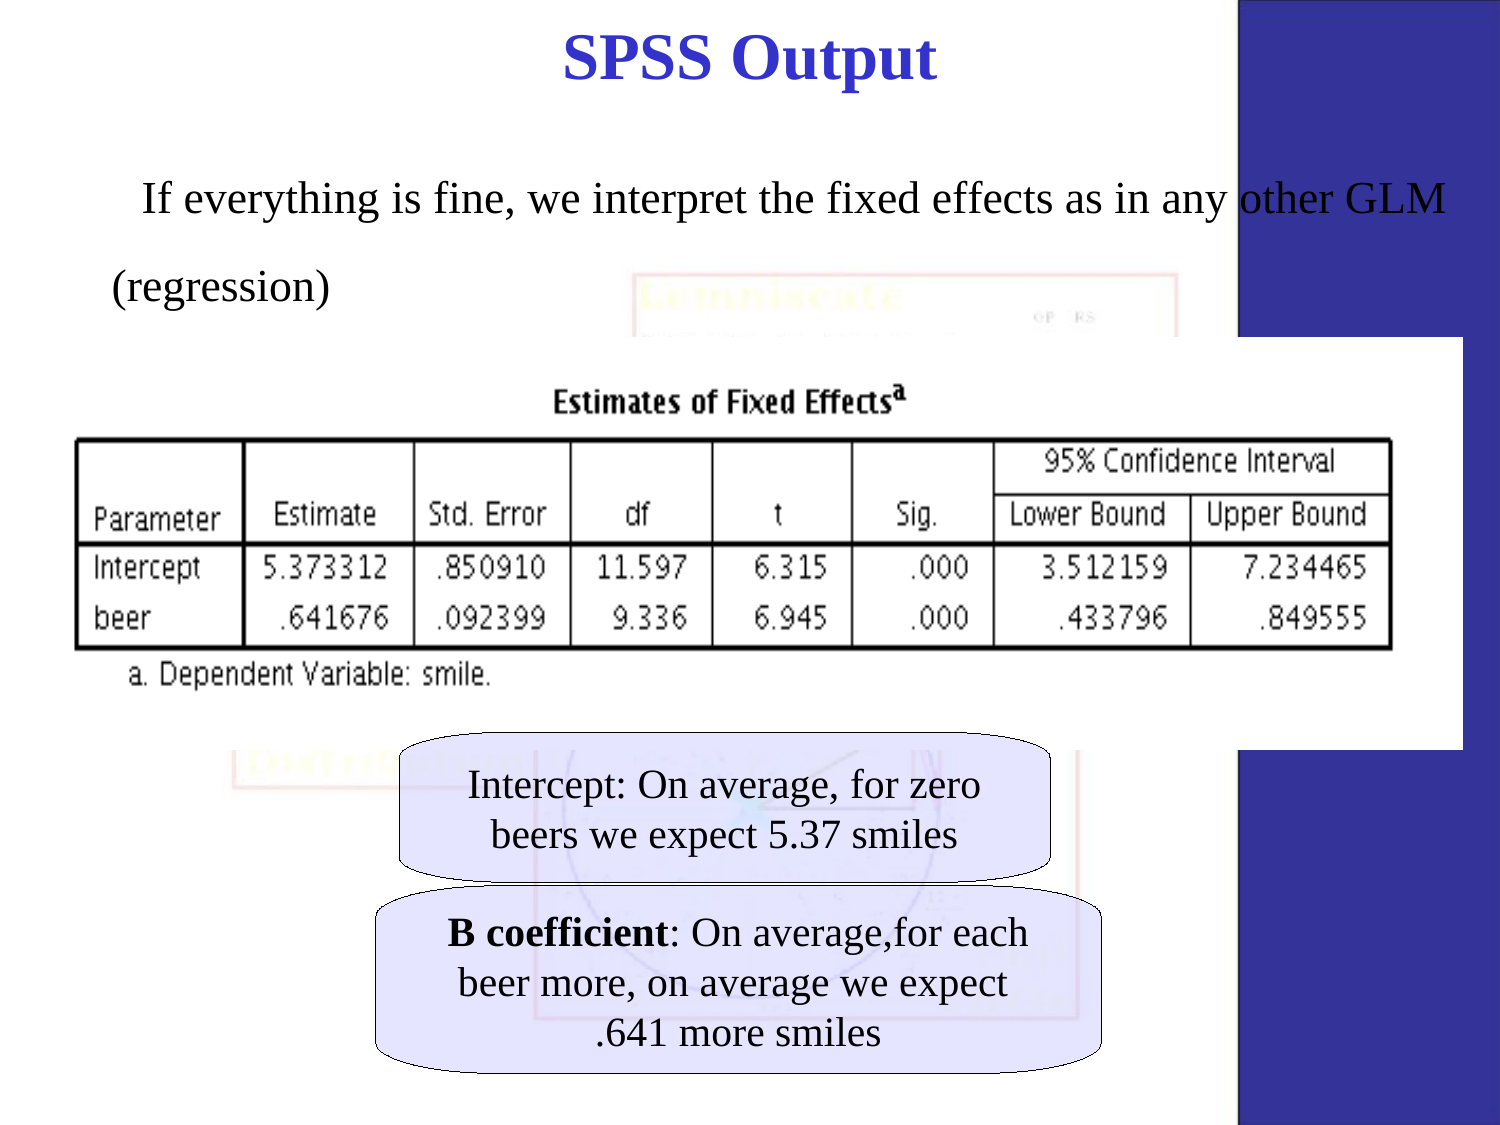

# SPSS Output
If everything is fine, we interpret the fixed effects as in any other GLM (regression)
Intercept: On average, for zero beers we expect 5.37 smiles
B coefficient: On average,for each beer more, on average we expect
.641 more smiles
112